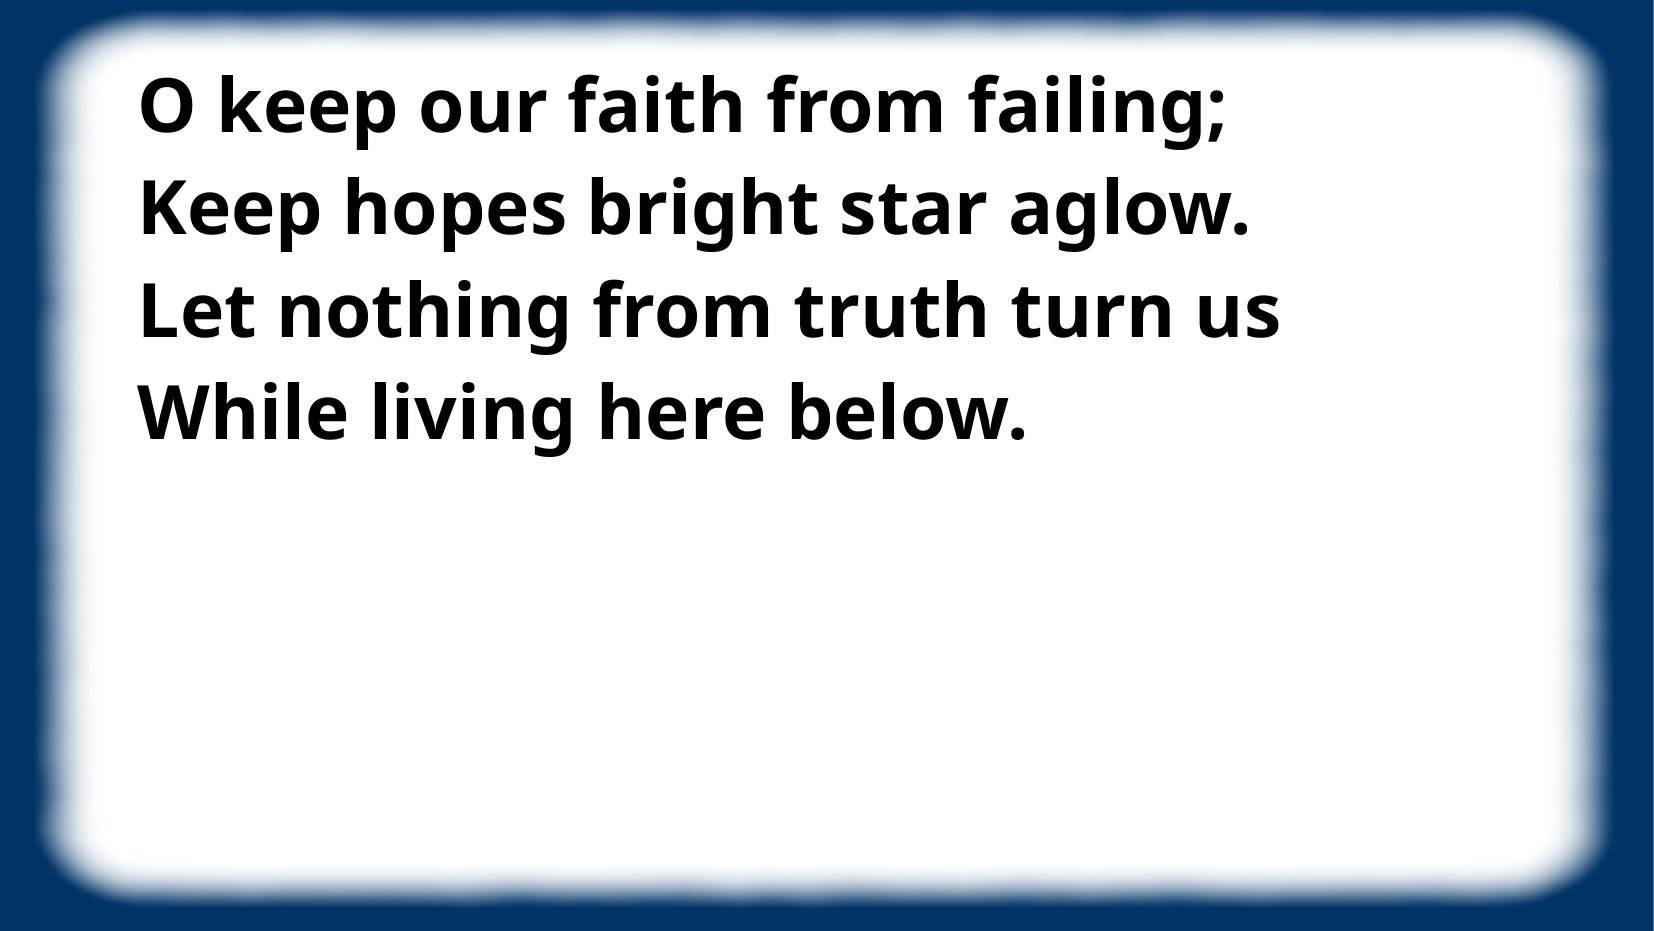

O keep our faith from failing;
 Keep hopes bright star aglow.
 Let nothing from truth turn us
 While living here below.